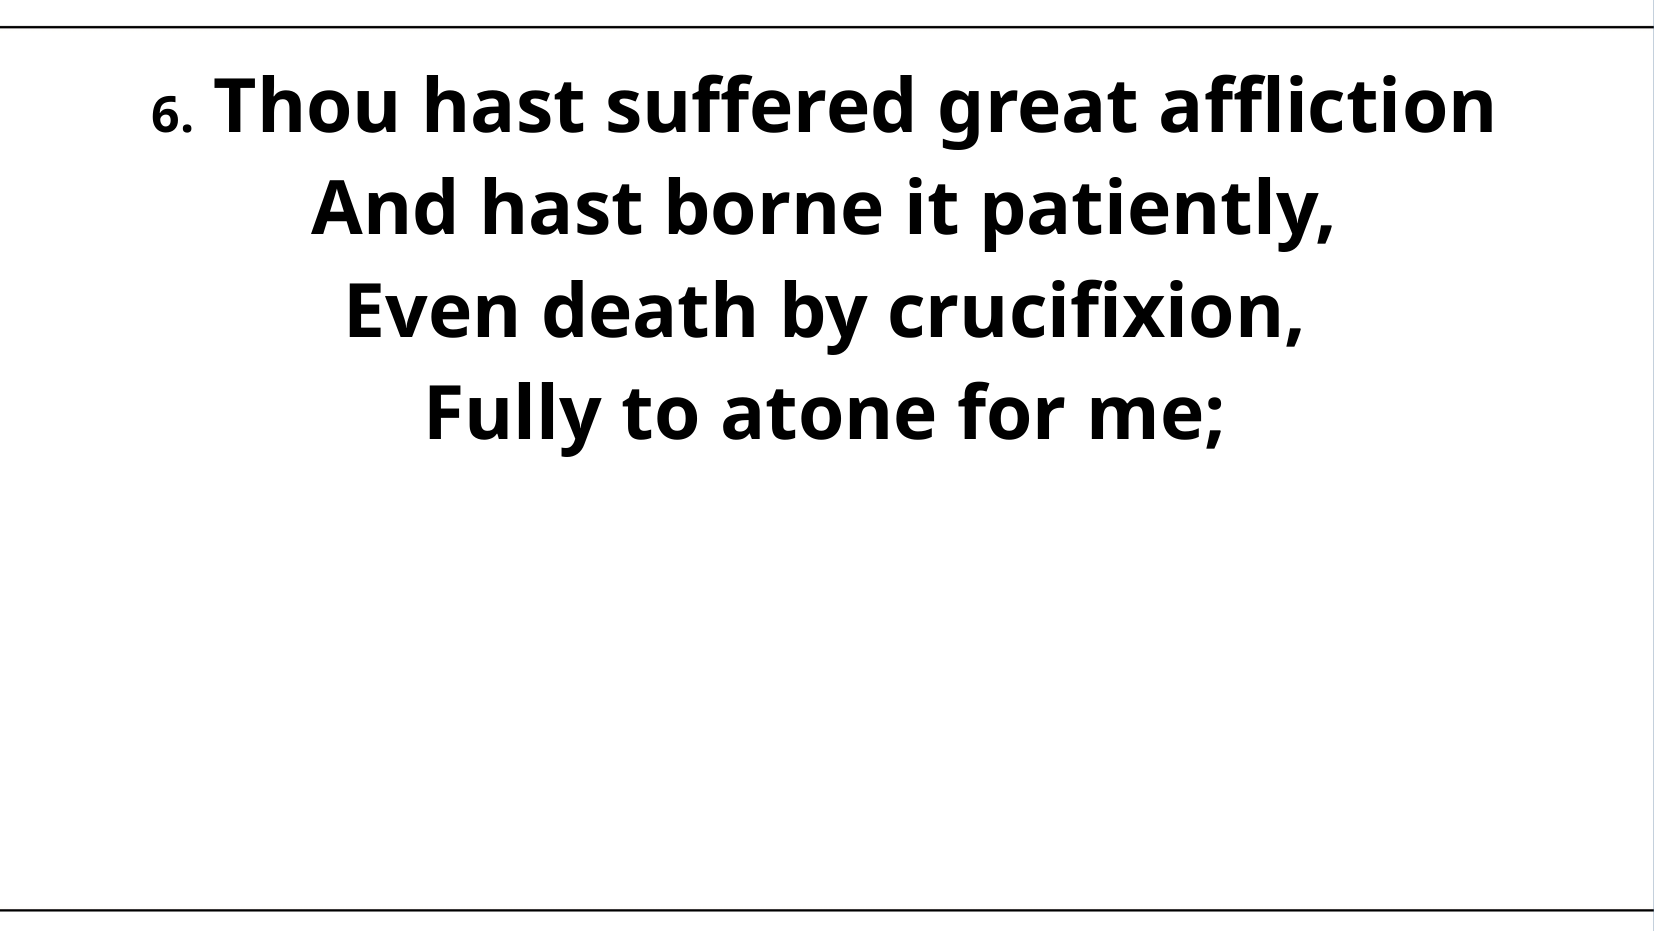

6. Thou hast suffered great affliction
And hast borne it patiently,
Even death by crucifixion,
Fully to atone for me;